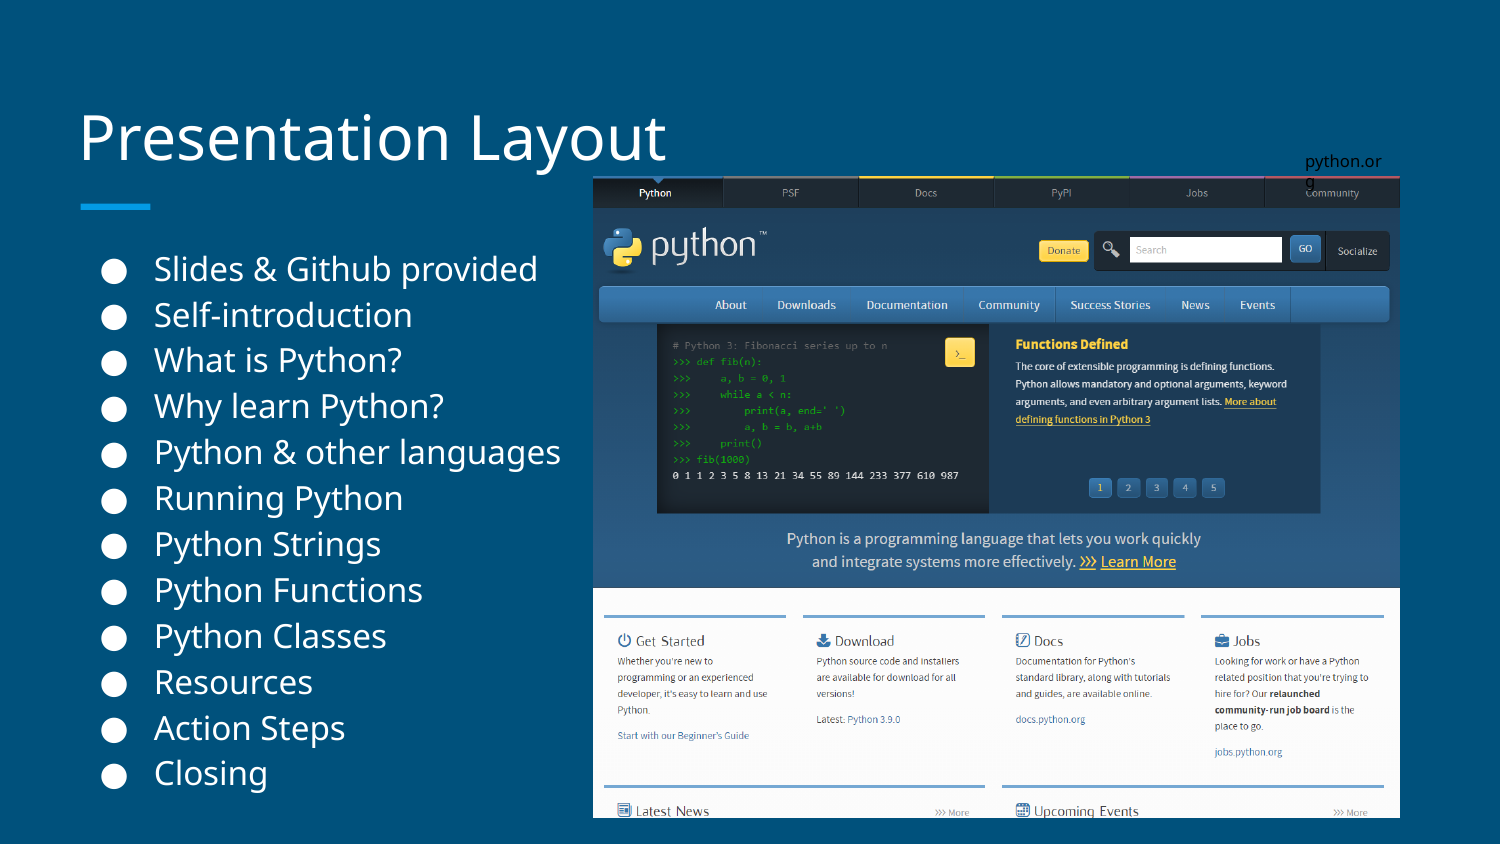

# Presentation Layout
python.org
Slides & Github provided
Self-introduction
What is Python?
Why learn Python?
Python & other languages
Running Python
Python Strings
Python Functions
Python Classes
Resources
Action Steps
Closing